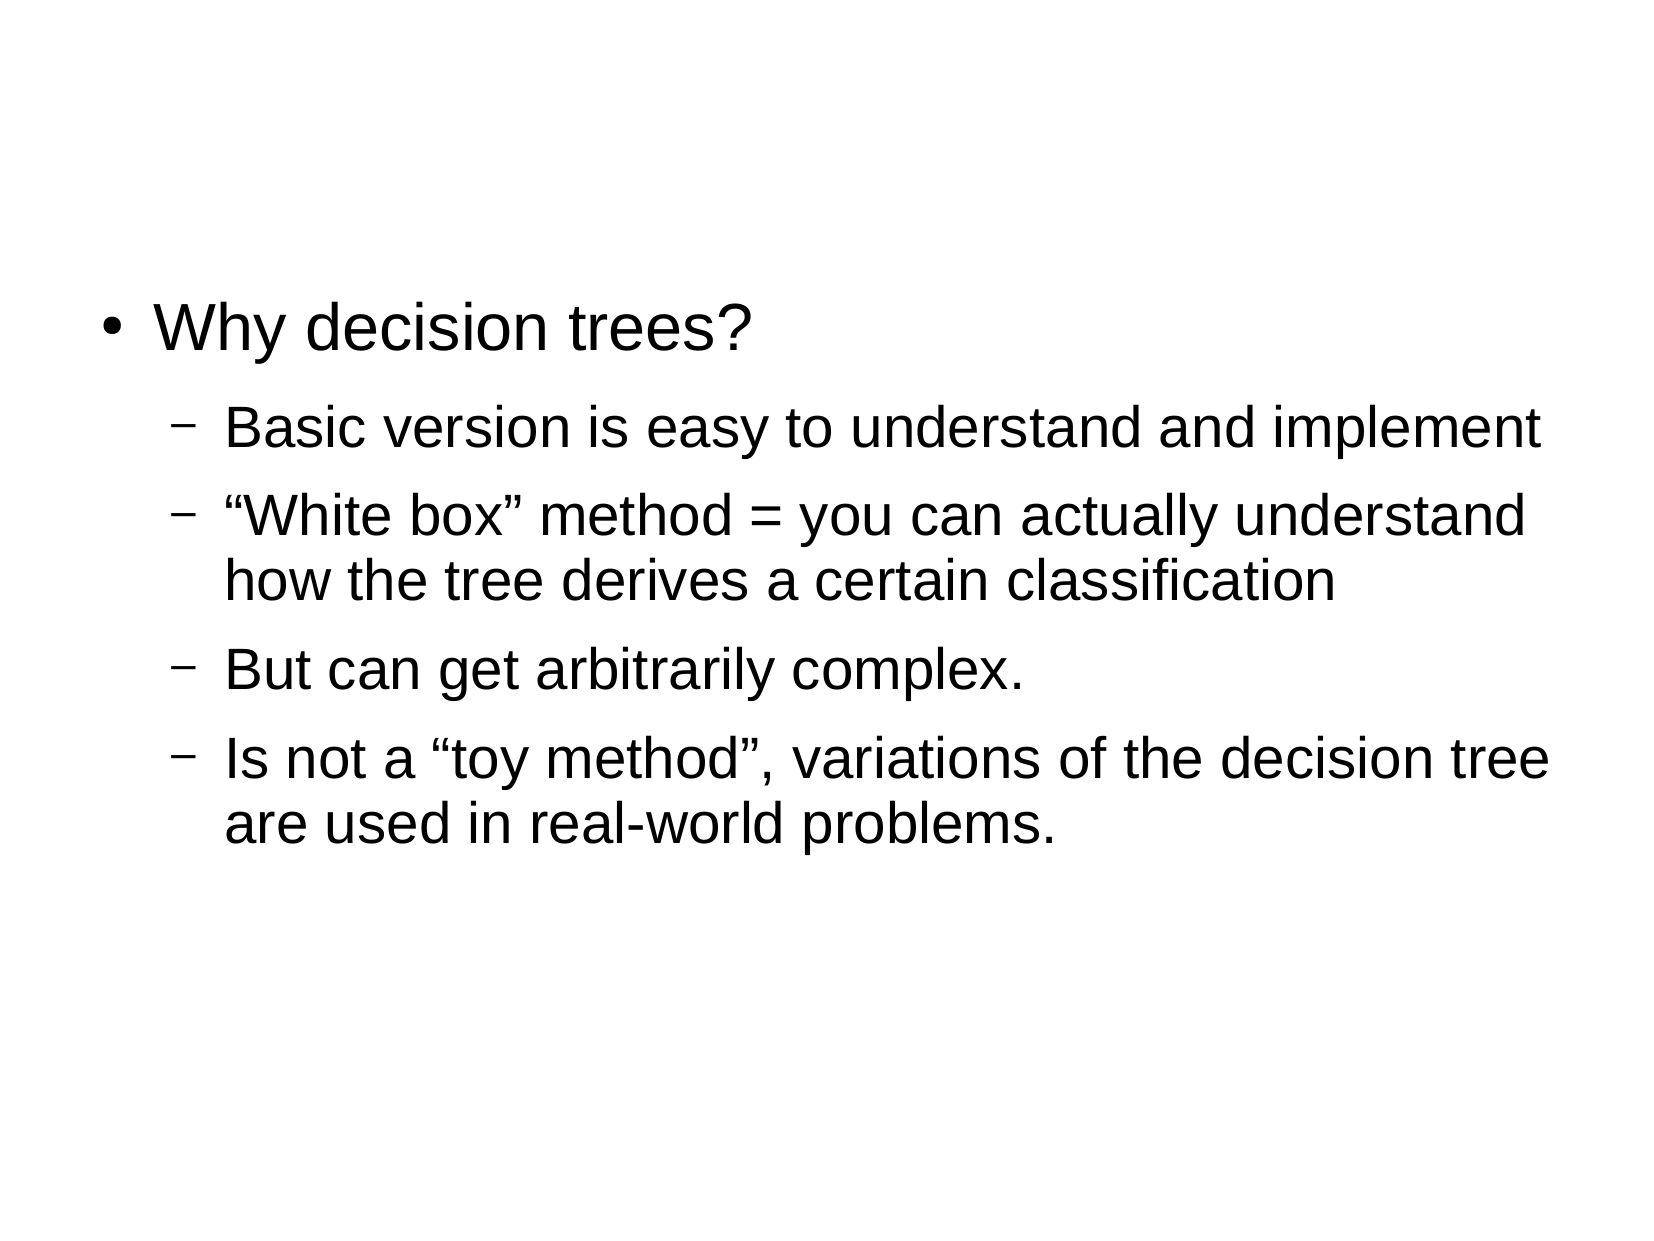

#
Why decision trees?
Basic version is easy to understand and implement
“White box” method = you can actually understand how the tree derives a certain classification
But can get arbitrarily complex.
Is not a “toy method”, variations of the decision tree are used in real-world problems.